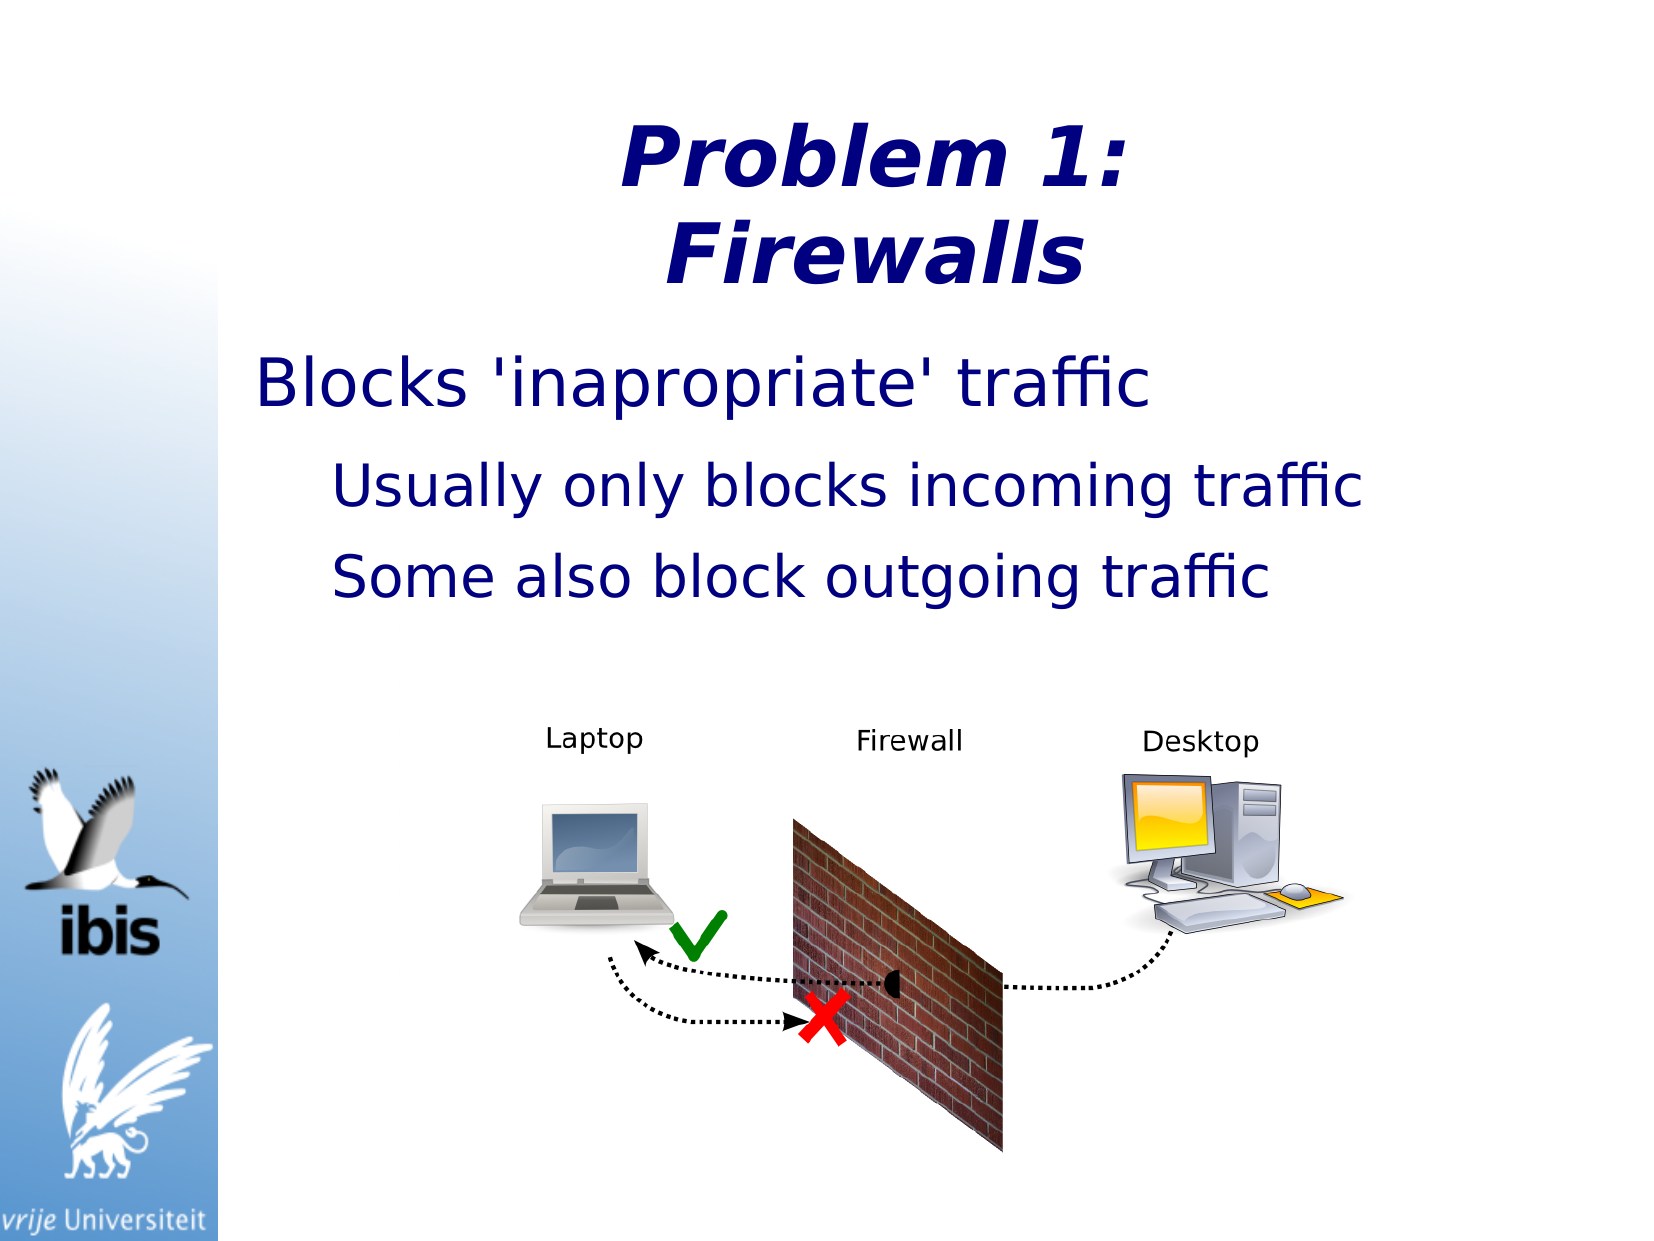

# Problem 1: Firewalls
Blocks 'inapropriate' traffic
Usually only blocks incoming traffic
Some also block outgoing traffic